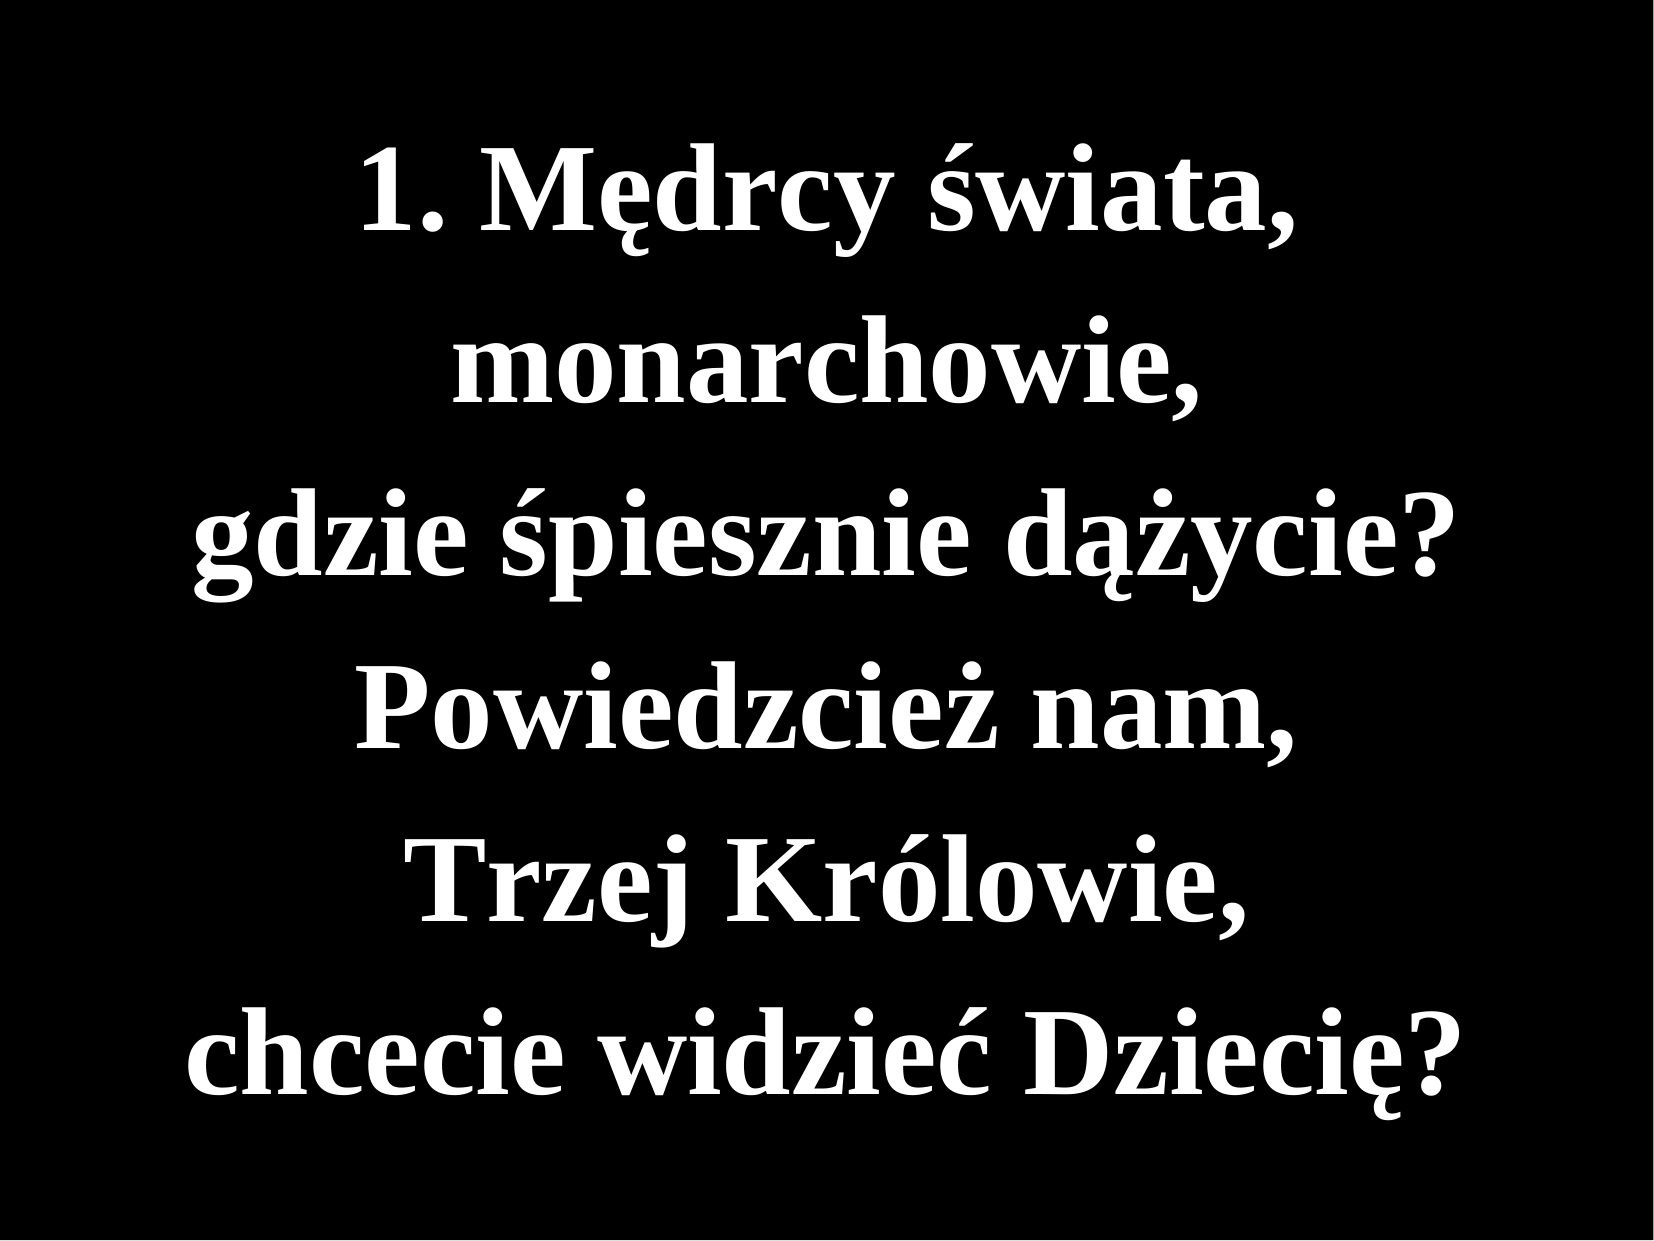

# 1. Mędrcy świata, ppp monarchowie, ppp gdzie śpiesznie dążycie? ppp Powiedzcież nam, ppp Trzej Królowie, ppp chcecie widzieć Dziecię?